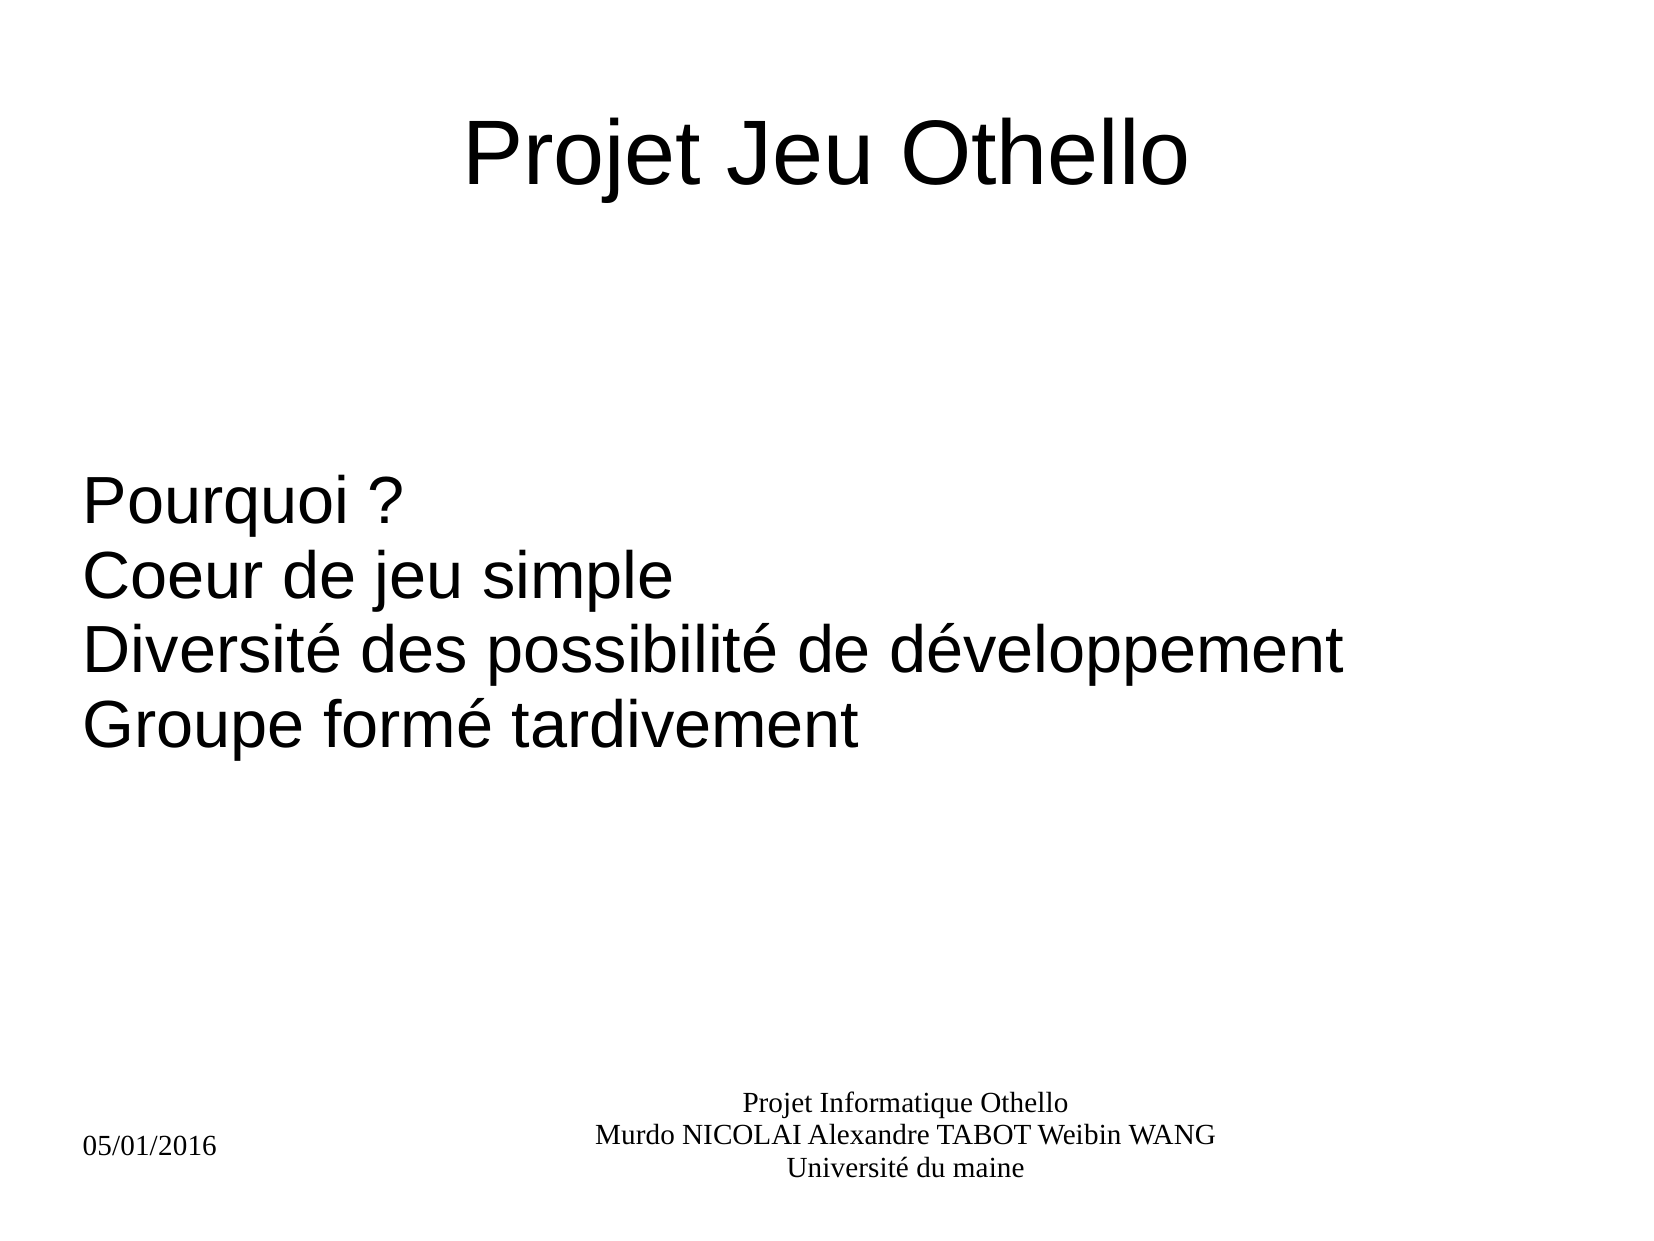

# Projet Jeu Othello
Pourquoi ?
Coeur de jeu simple
Diversité des possibilité de développement
Groupe formé tardivement